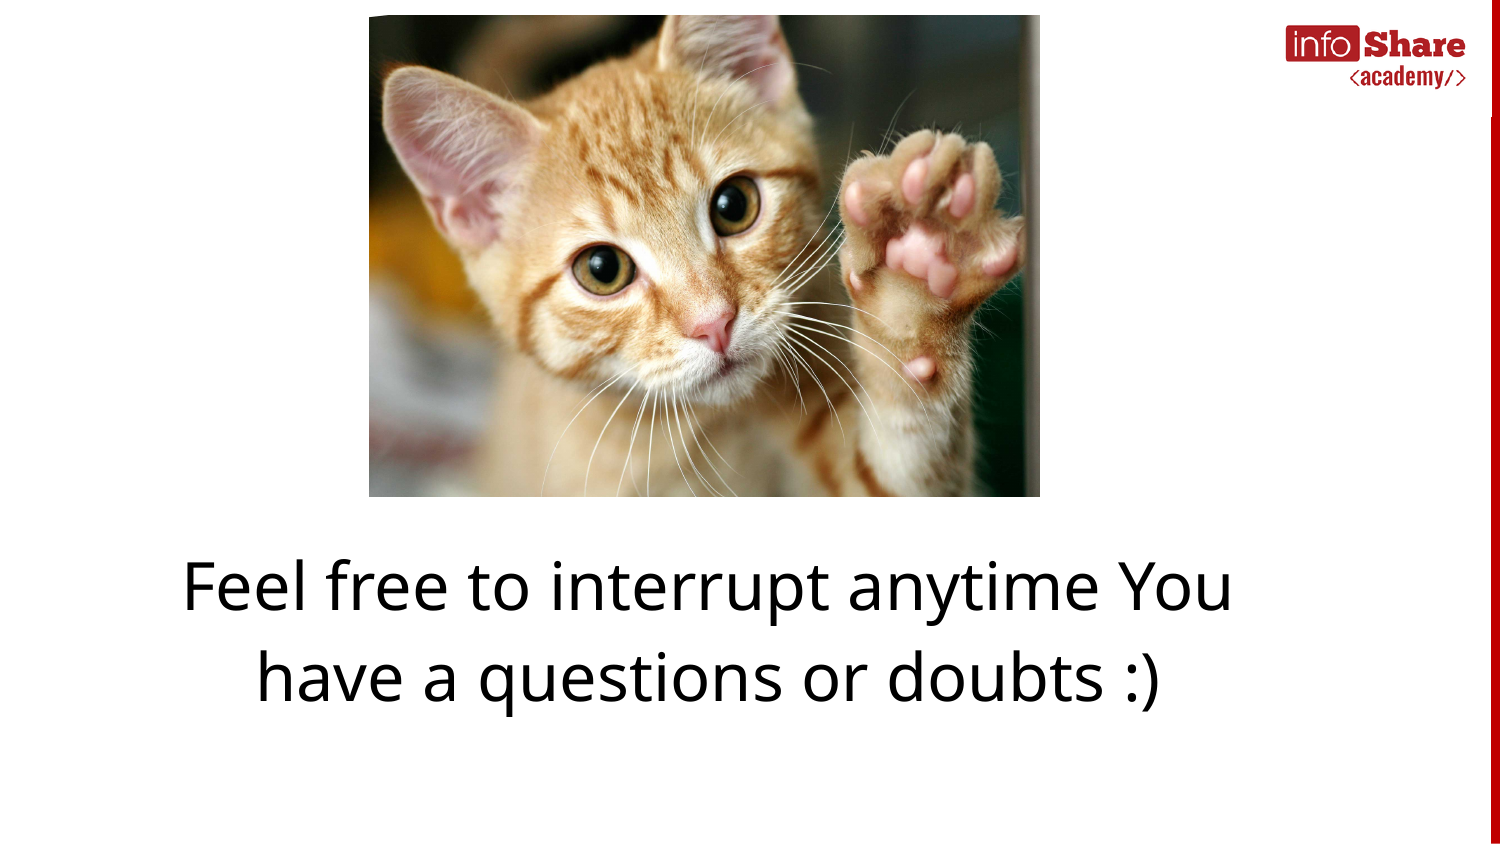

Feel free to interrupt anytime You
have a questions or doubts :)